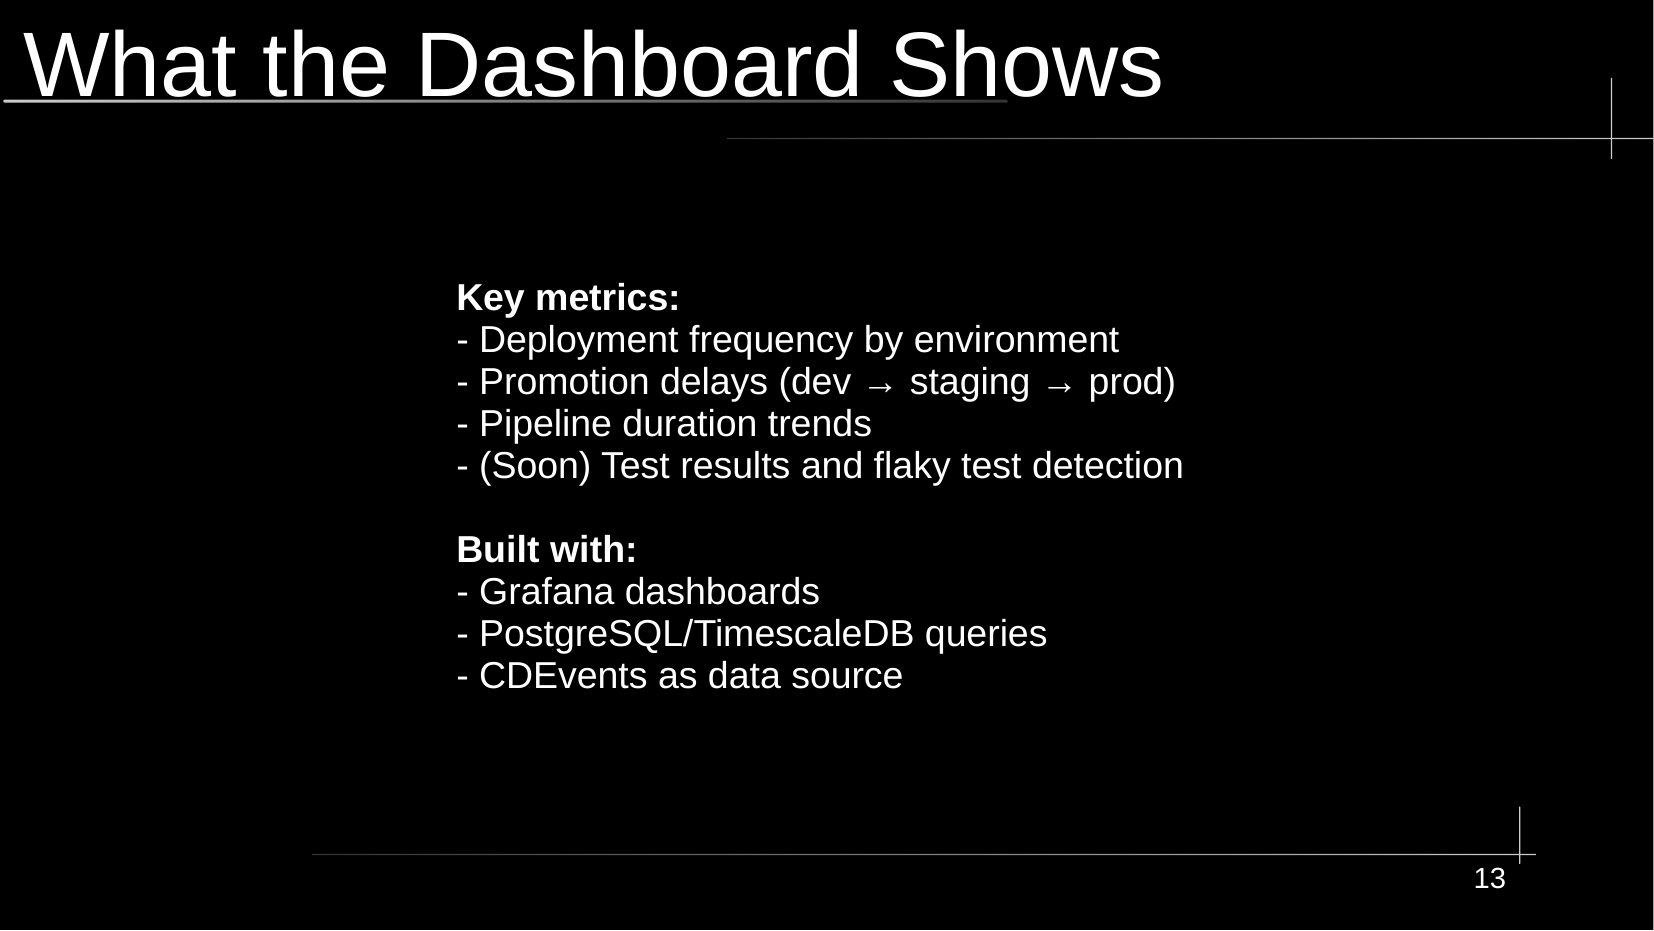

# What the Dashboard Shows
Key metrics:
- Deployment frequency by environment
- Promotion delays (dev → staging → prod)
- Pipeline duration trends
- (Soon) Test results and flaky test detection
Built with:
- Grafana dashboards
- PostgreSQL/TimescaleDB queries
- CDEvents as data source
13